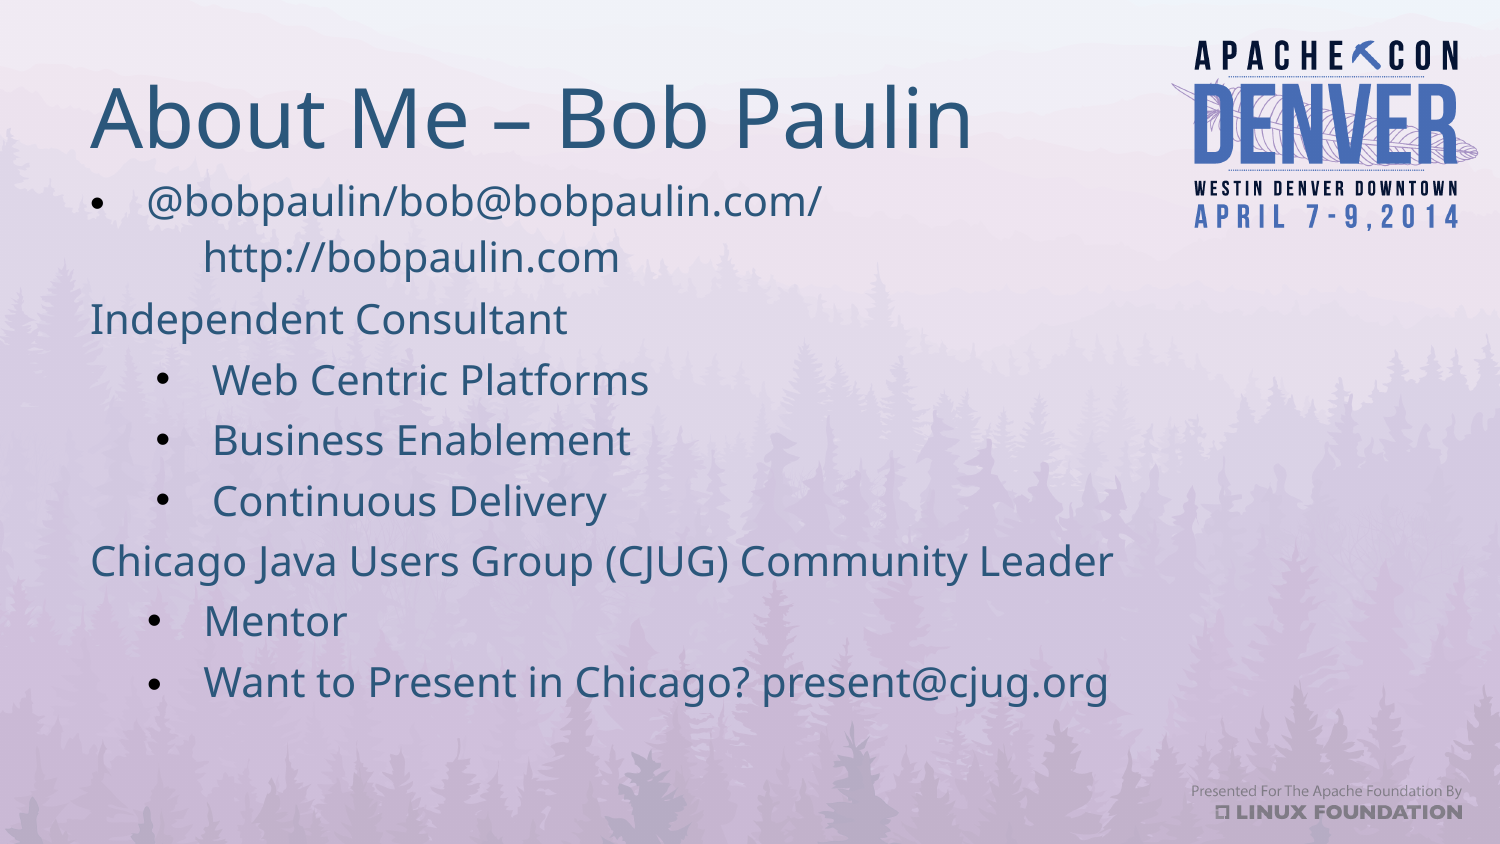

About Me – Bob Paulin
@bobpaulin/bob@bobpaulin.com/http://bobpaulin.com
Independent Consultant
Web Centric Platforms
Business Enablement
Continuous Delivery
Chicago Java Users Group (CJUG) Community Leader
Mentor
Want to Present in Chicago? present@cjug.org